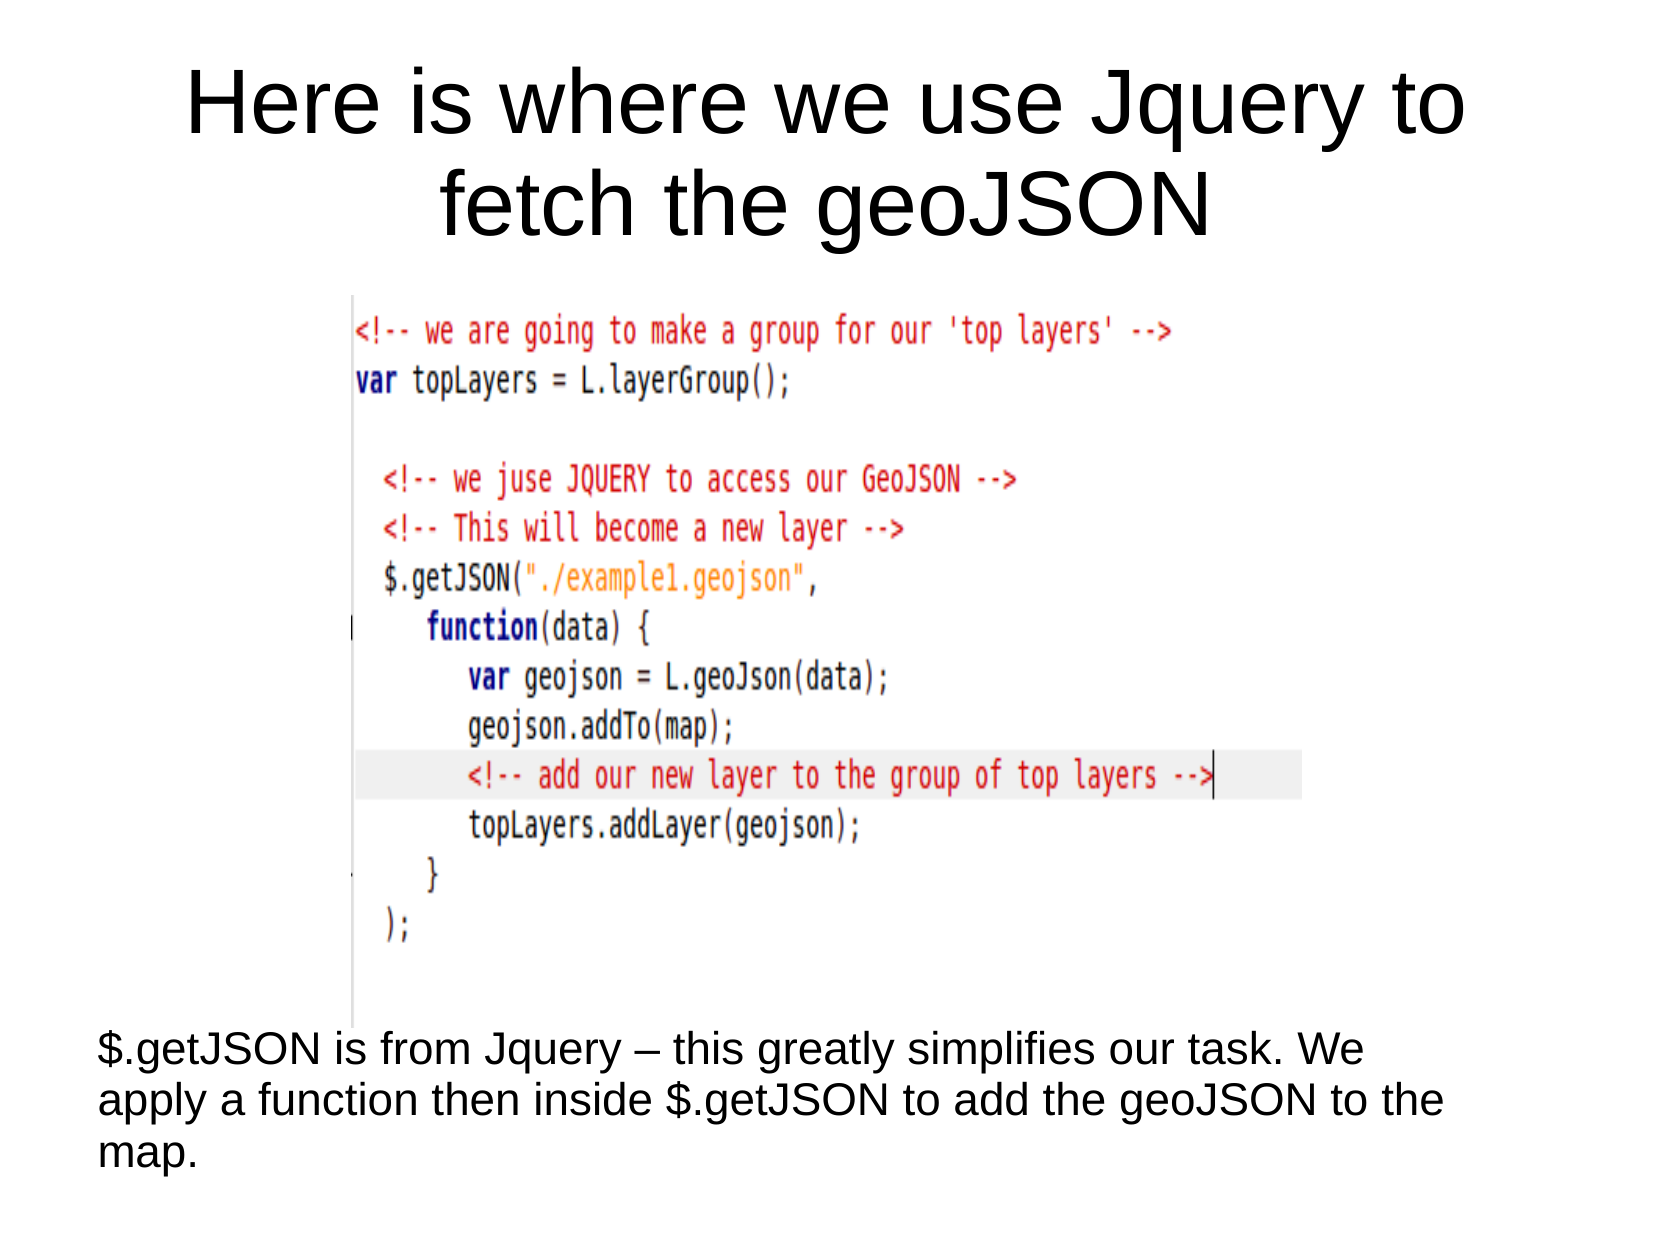

# Here is where we use Jquery to fetch the geoJSON
$.getJSON is from Jquery – this greatly simplifies our task. We apply a function then inside $.getJSON to add the geoJSON to the map.